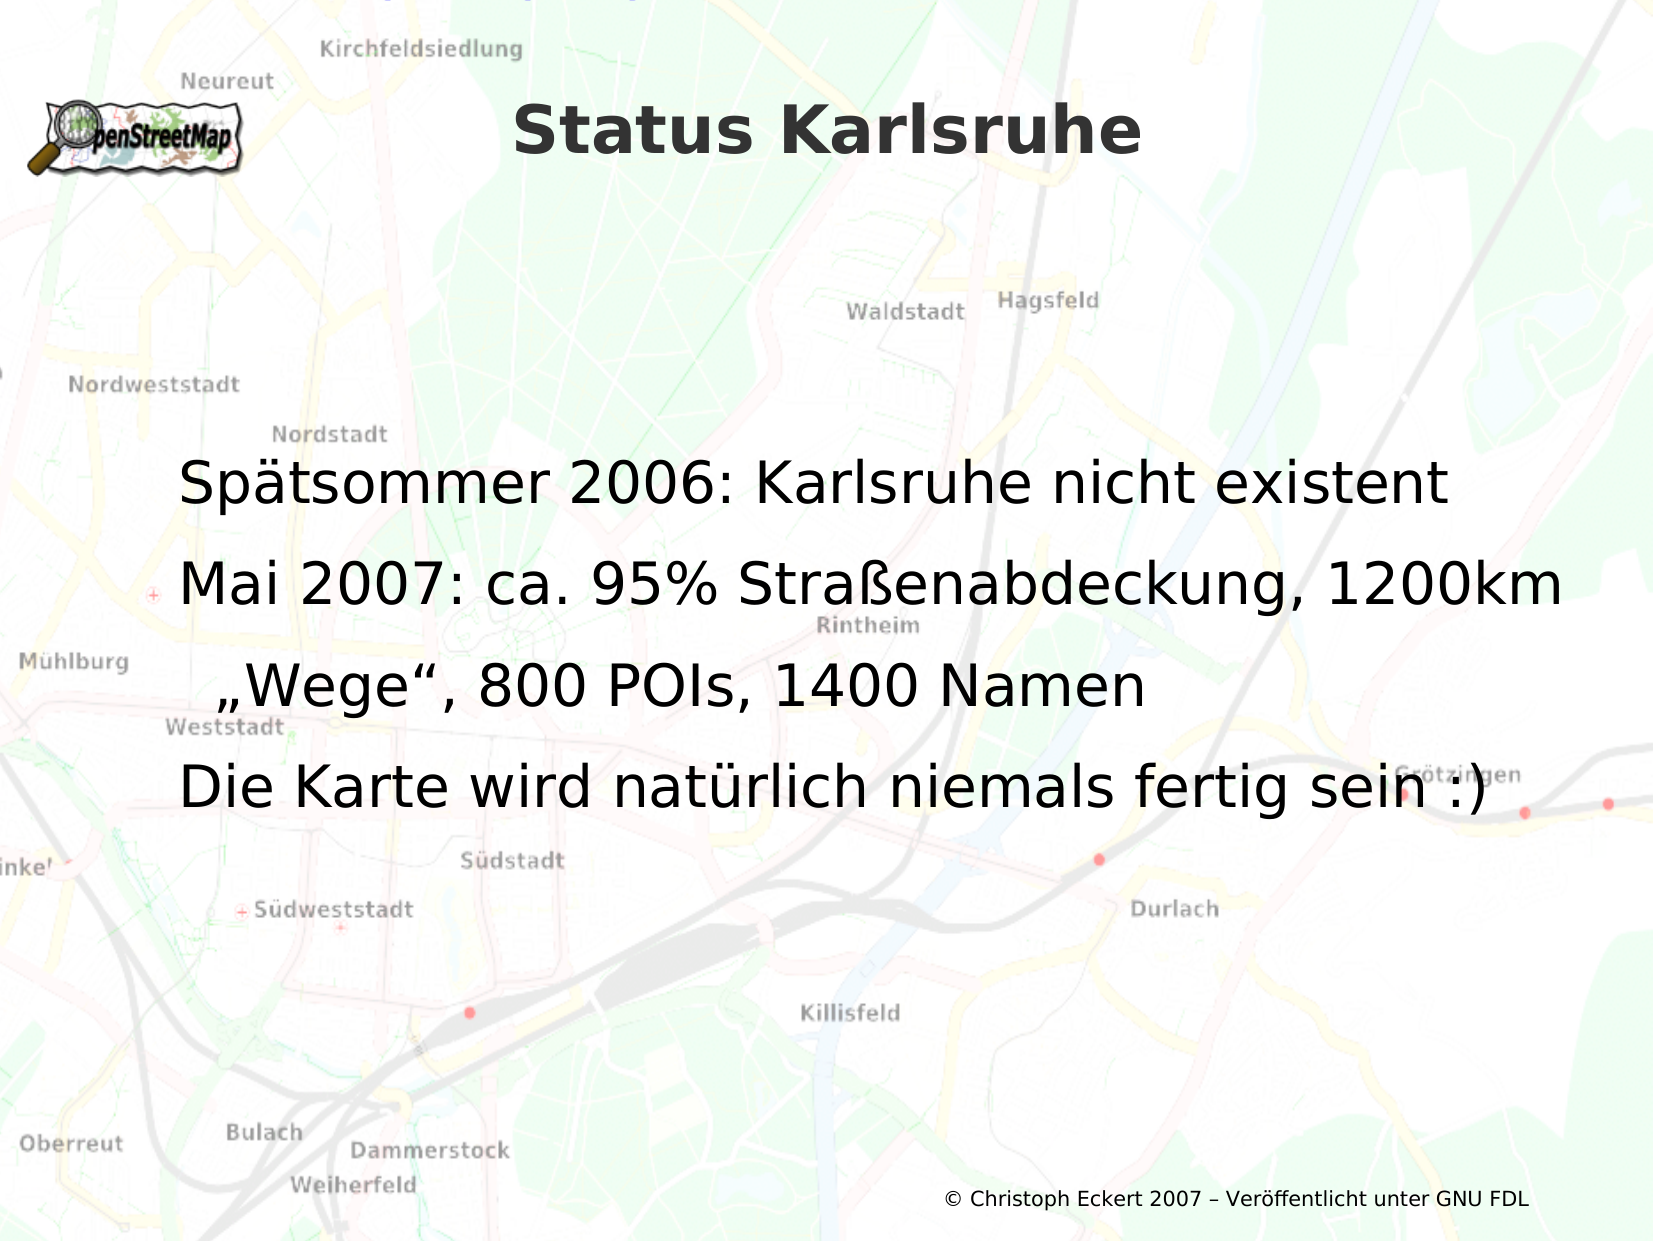

# Status Karlsruhe
Spätsommer 2006: Karlsruhe nicht existent
Mai 2007: ca. 95% Straßenabdeckung, 1200km „Wege“, 800 POIs, 1400 Namen
Die Karte wird natürlich niemals fertig sein :)